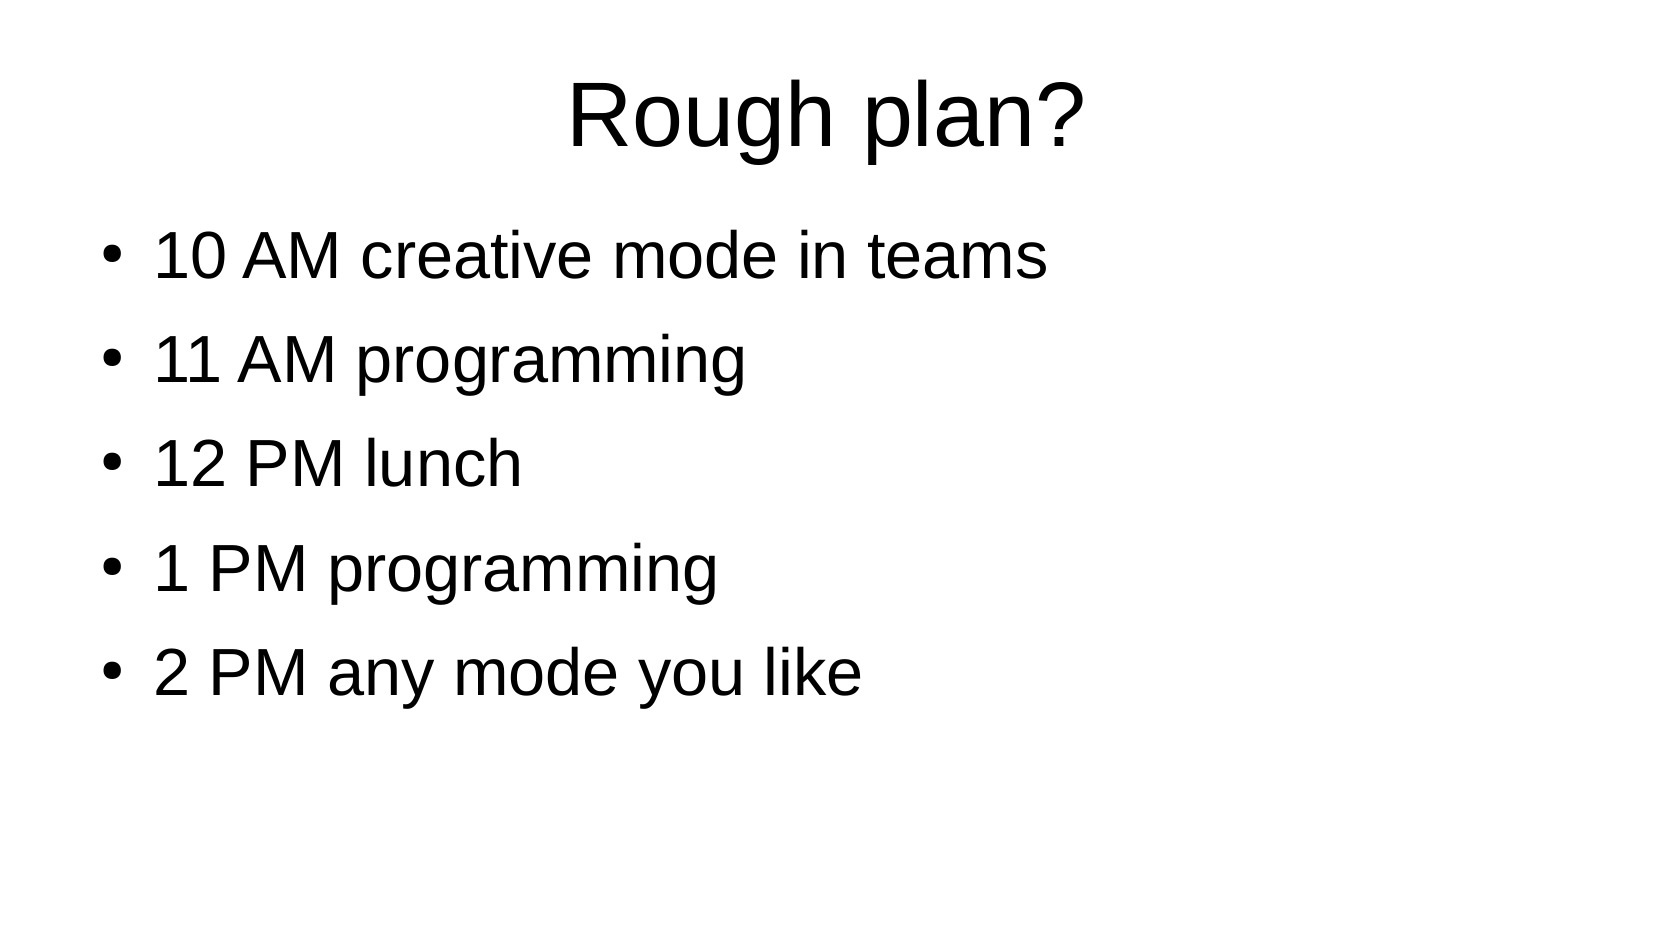

# Rough plan?
10 AM creative mode in teams
11 AM programming
12 PM lunch
1 PM programming
2 PM any mode you like